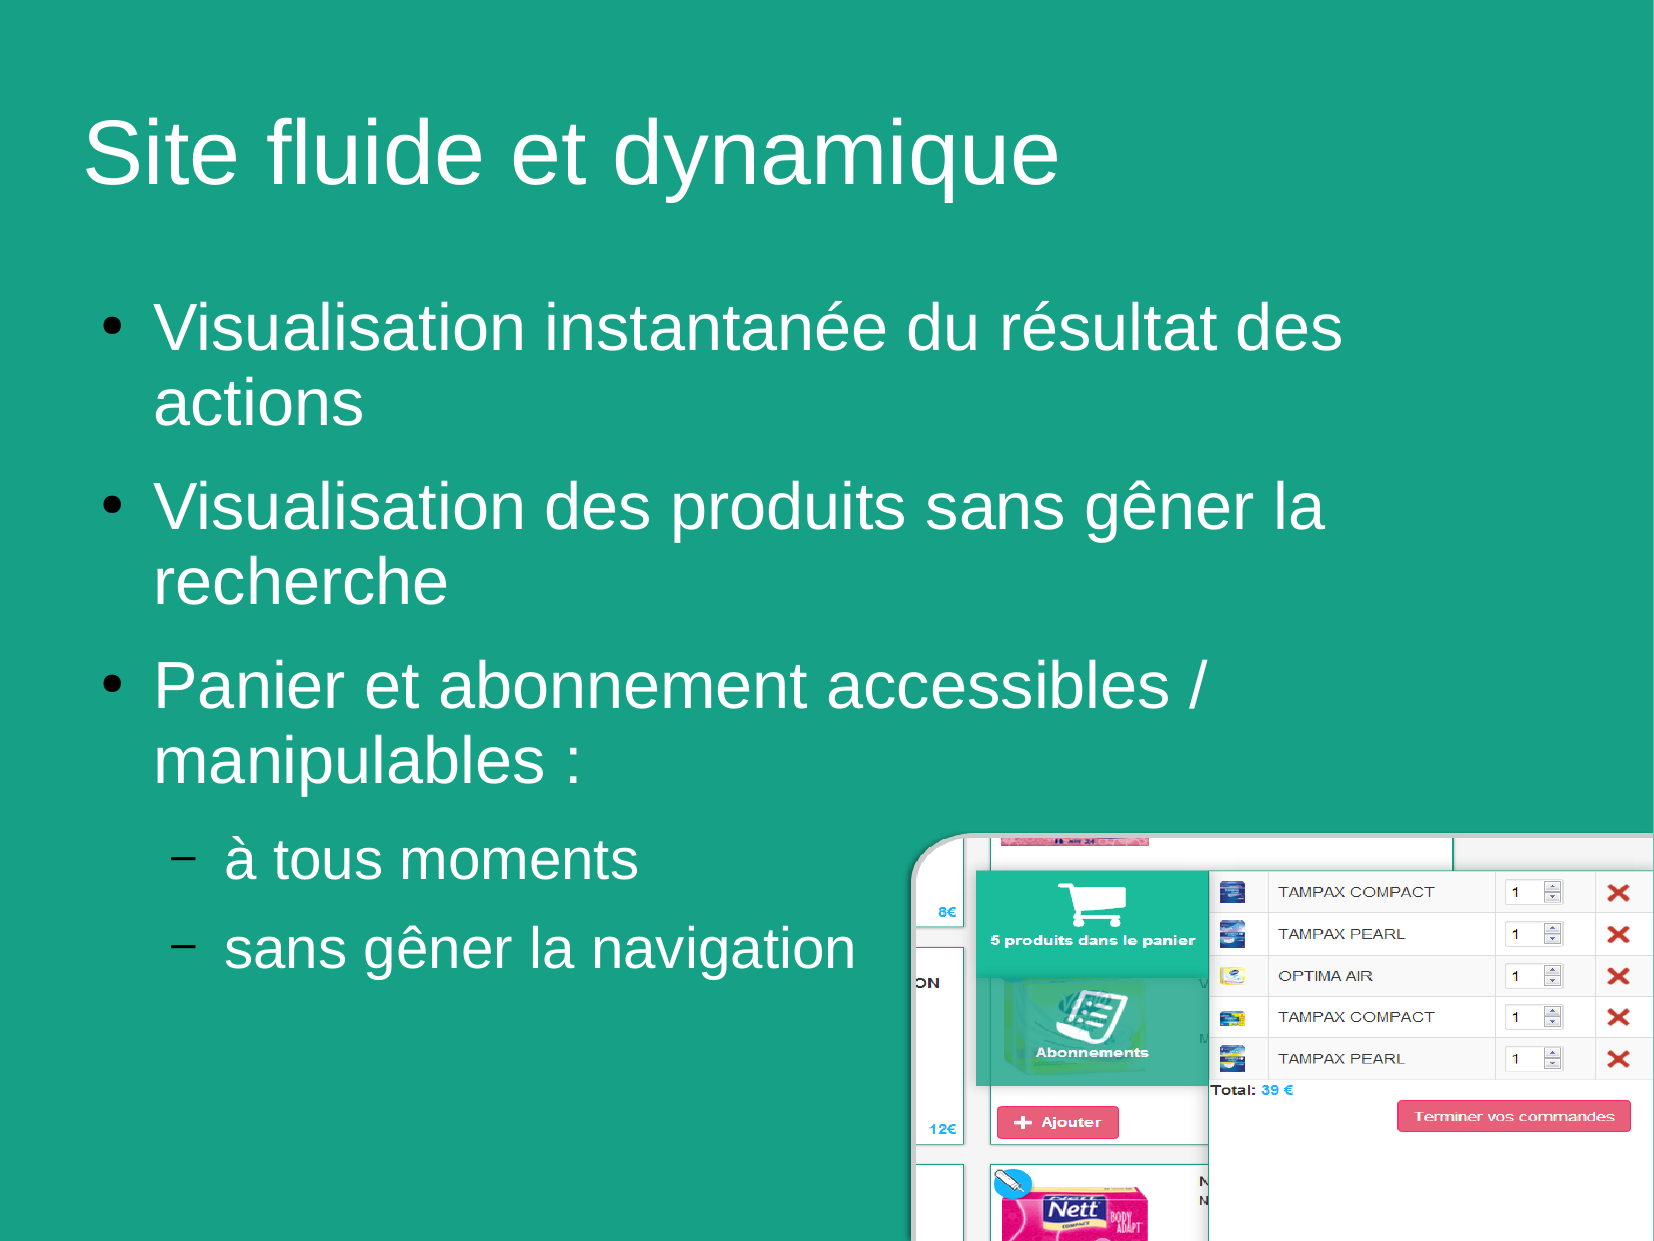

# Site fluide et dynamique
Visualisation instantanée du résultat des actions
Visualisation des produits sans gêner la recherche
Panier et abonnement accessibles / manipulables :
à tous moments
sans gêner la navigation